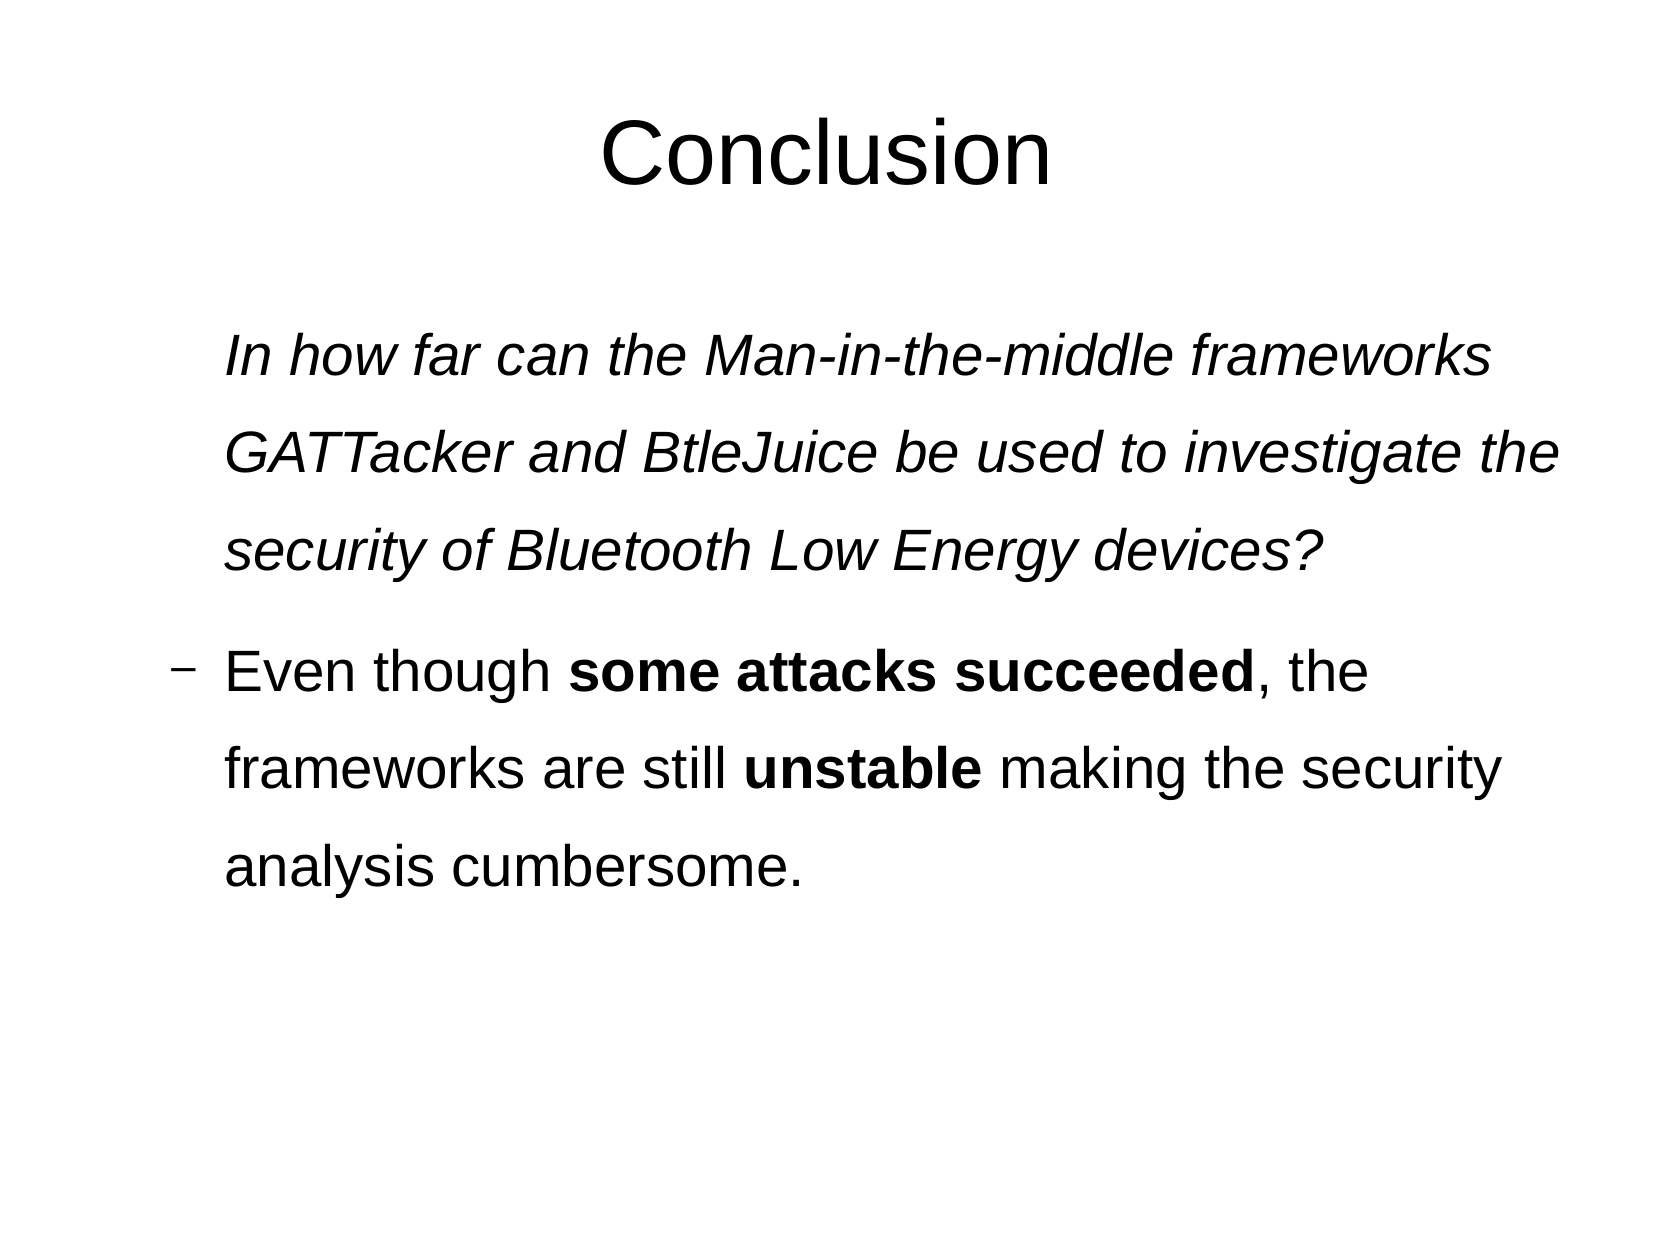

# Conclusion
In how far can the Man-in-the-middle frameworks GATTacker and BtleJuice be used to investigate the security of Bluetooth Low Energy devices?
Even though some attacks succeeded, the frameworks are still unstable making the security analysis cumbersome.